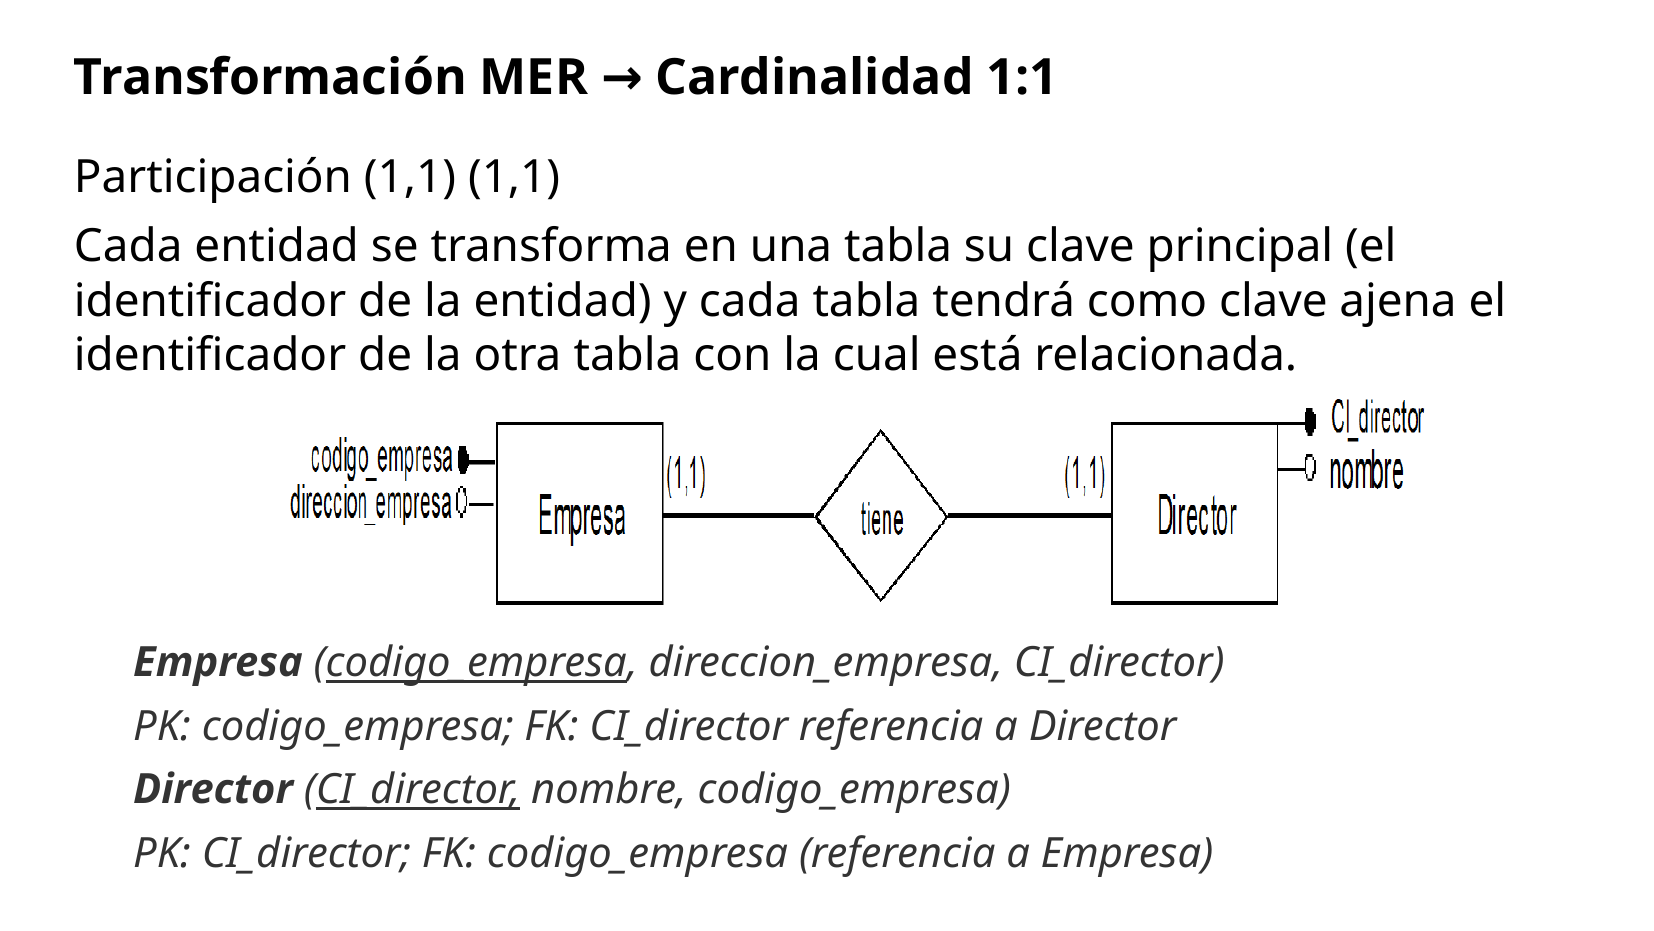

Transformación MER → Cardinalidad 1:1
Participación (1,1) (1,1)
Cada entidad se transforma en una tabla su clave principal (el identificador de la entidad) y cada tabla tendrá como clave ajena el identificador de la otra tabla con la cual está relacionada.
Empresa (codigo_empresa, direccion_empresa, CI_director)
PK: codigo_empresa; FK: CI_director referencia a Director
Director (CI_director, nombre, codigo_empresa)
PK: CI_director; FK: codigo_empresa (referencia a Empresa)